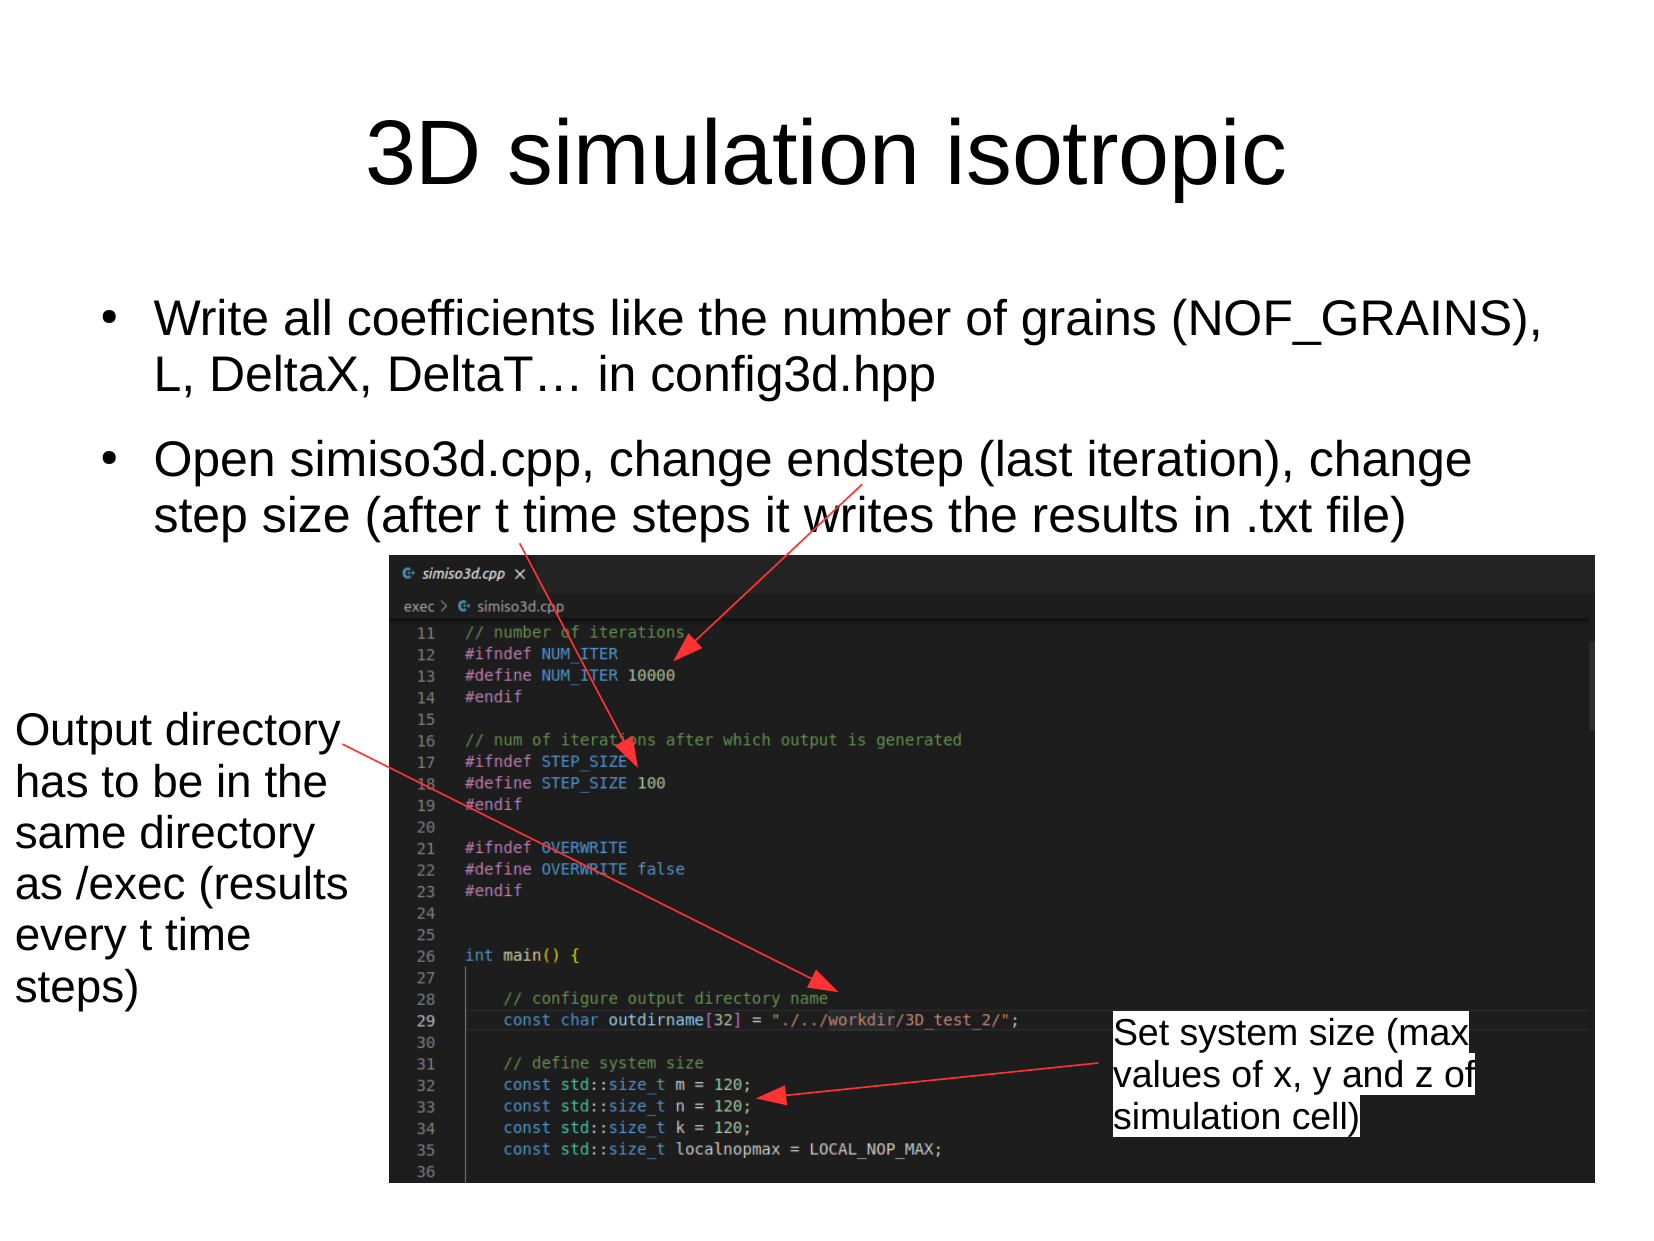

# 3D simulation isotropic
Write all coefficients like the number of grains (NOF_GRAINS), L, DeltaX, DeltaT… in config3d.hpp
Open simiso3d.cpp, change endstep (last iteration), change step size (after t time steps it writes the results in .txt file)
Output directory has to be in the same directory as /exec (results every t time steps)
Set system size (max values of x, y and z of simulation cell)